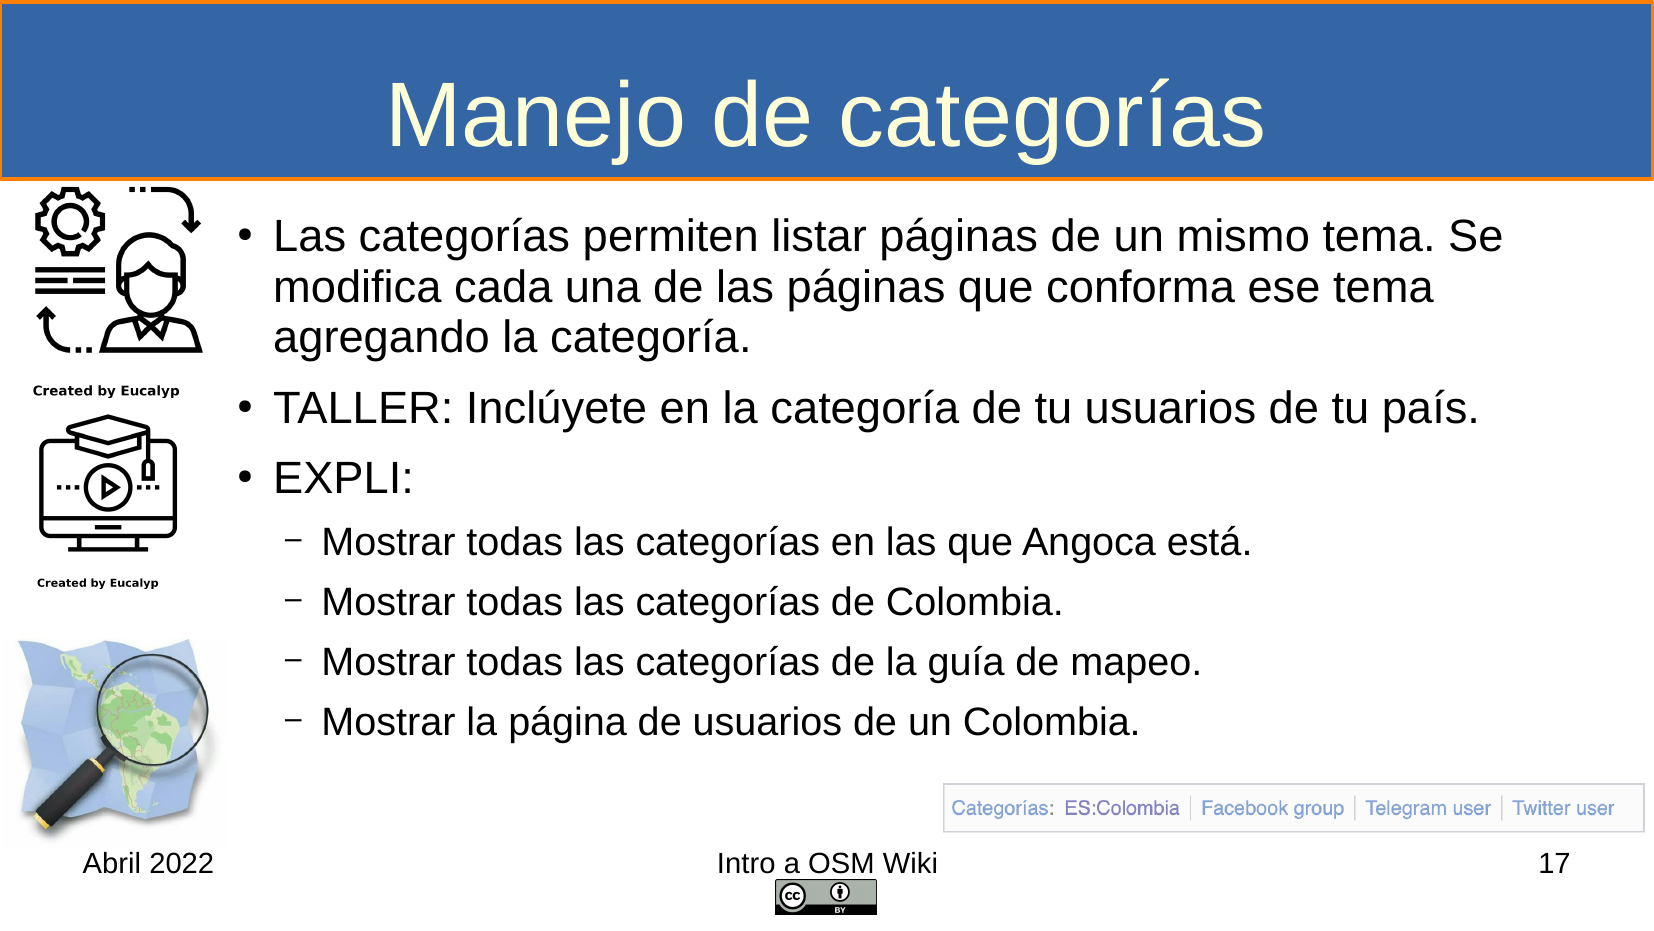

# Manejo de categorías
Las categorías permiten listar páginas de un mismo tema. Se modifica cada una de las páginas que conforma ese tema agregando la categoría.
TALLER: Inclúyete en la categoría de tu usuarios de tu país.
EXPLI:
Mostrar todas las categorías en las que Angoca está.
Mostrar todas las categorías de Colombia.
Mostrar todas las categorías de la guía de mapeo.
Mostrar la página de usuarios de un Colombia.
Abril 2022
Intro a OSM Wiki
17